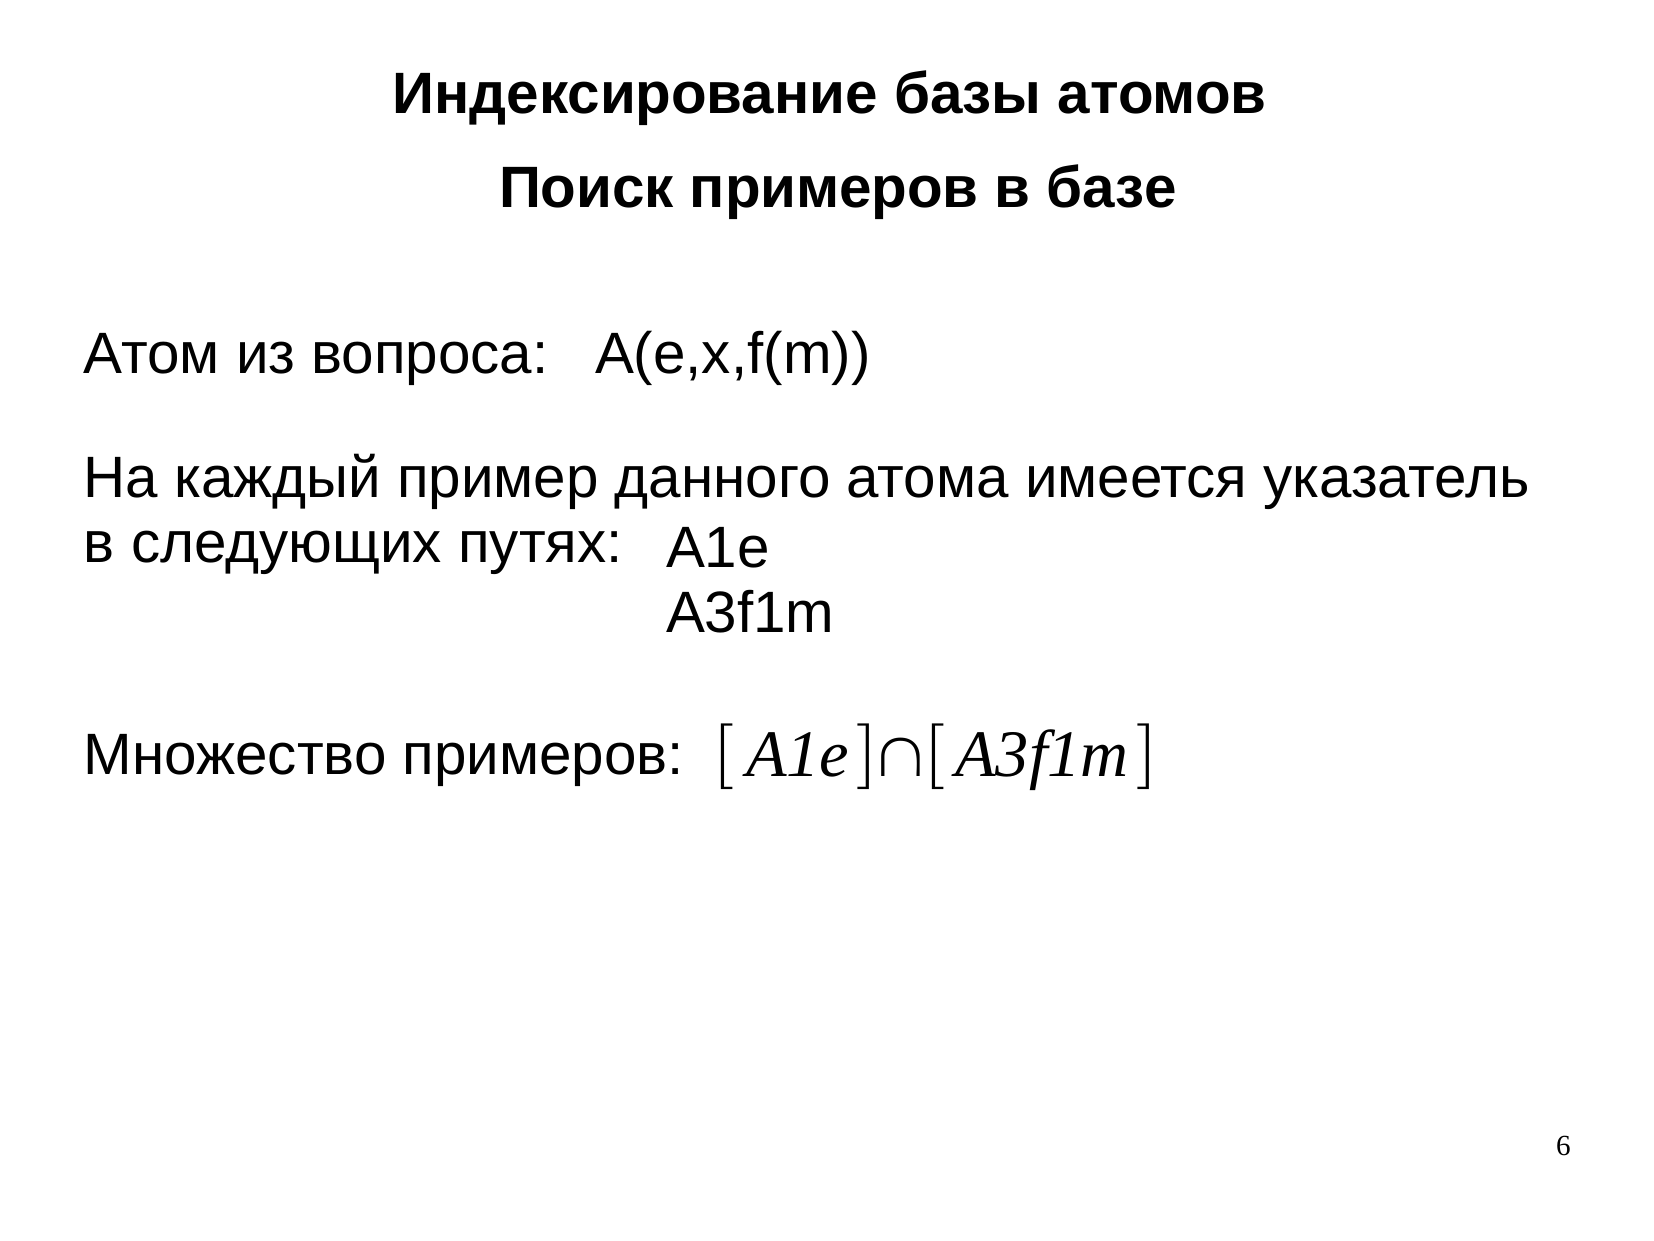

Индексирование базы атомов
Поиск примеров в базе
A(e,x,f(m))
Атом из вопроса:
На каждый пример данного атома имеется указатель
в следующих путях:
A1e
A3f1m
Множество примеров:
6